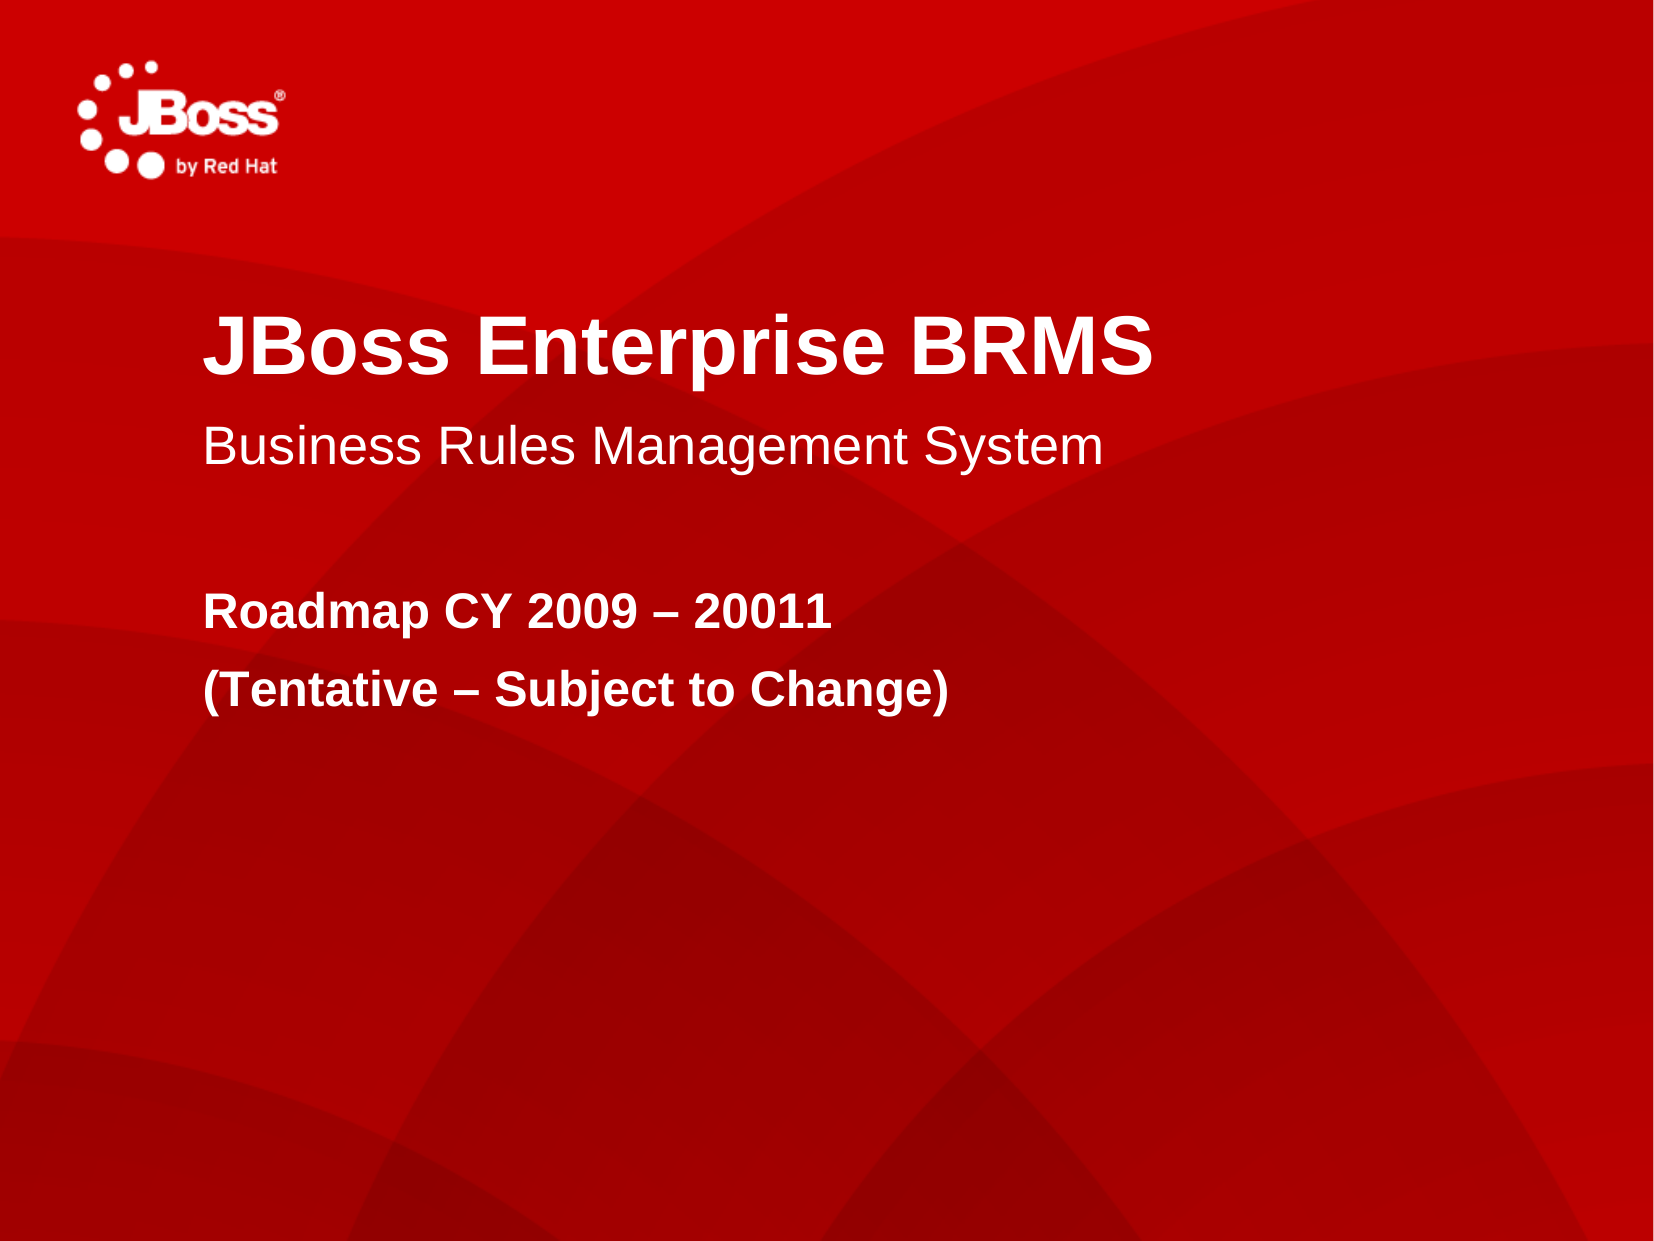

TITLE SLIDE: HEADLINE
JBoss Enterprise BRMS
Business Rules Management System
Roadmap CY 2009 – 20011
(Tentative – Subject to Change)
Presenter name
Title, Red Hat
Date